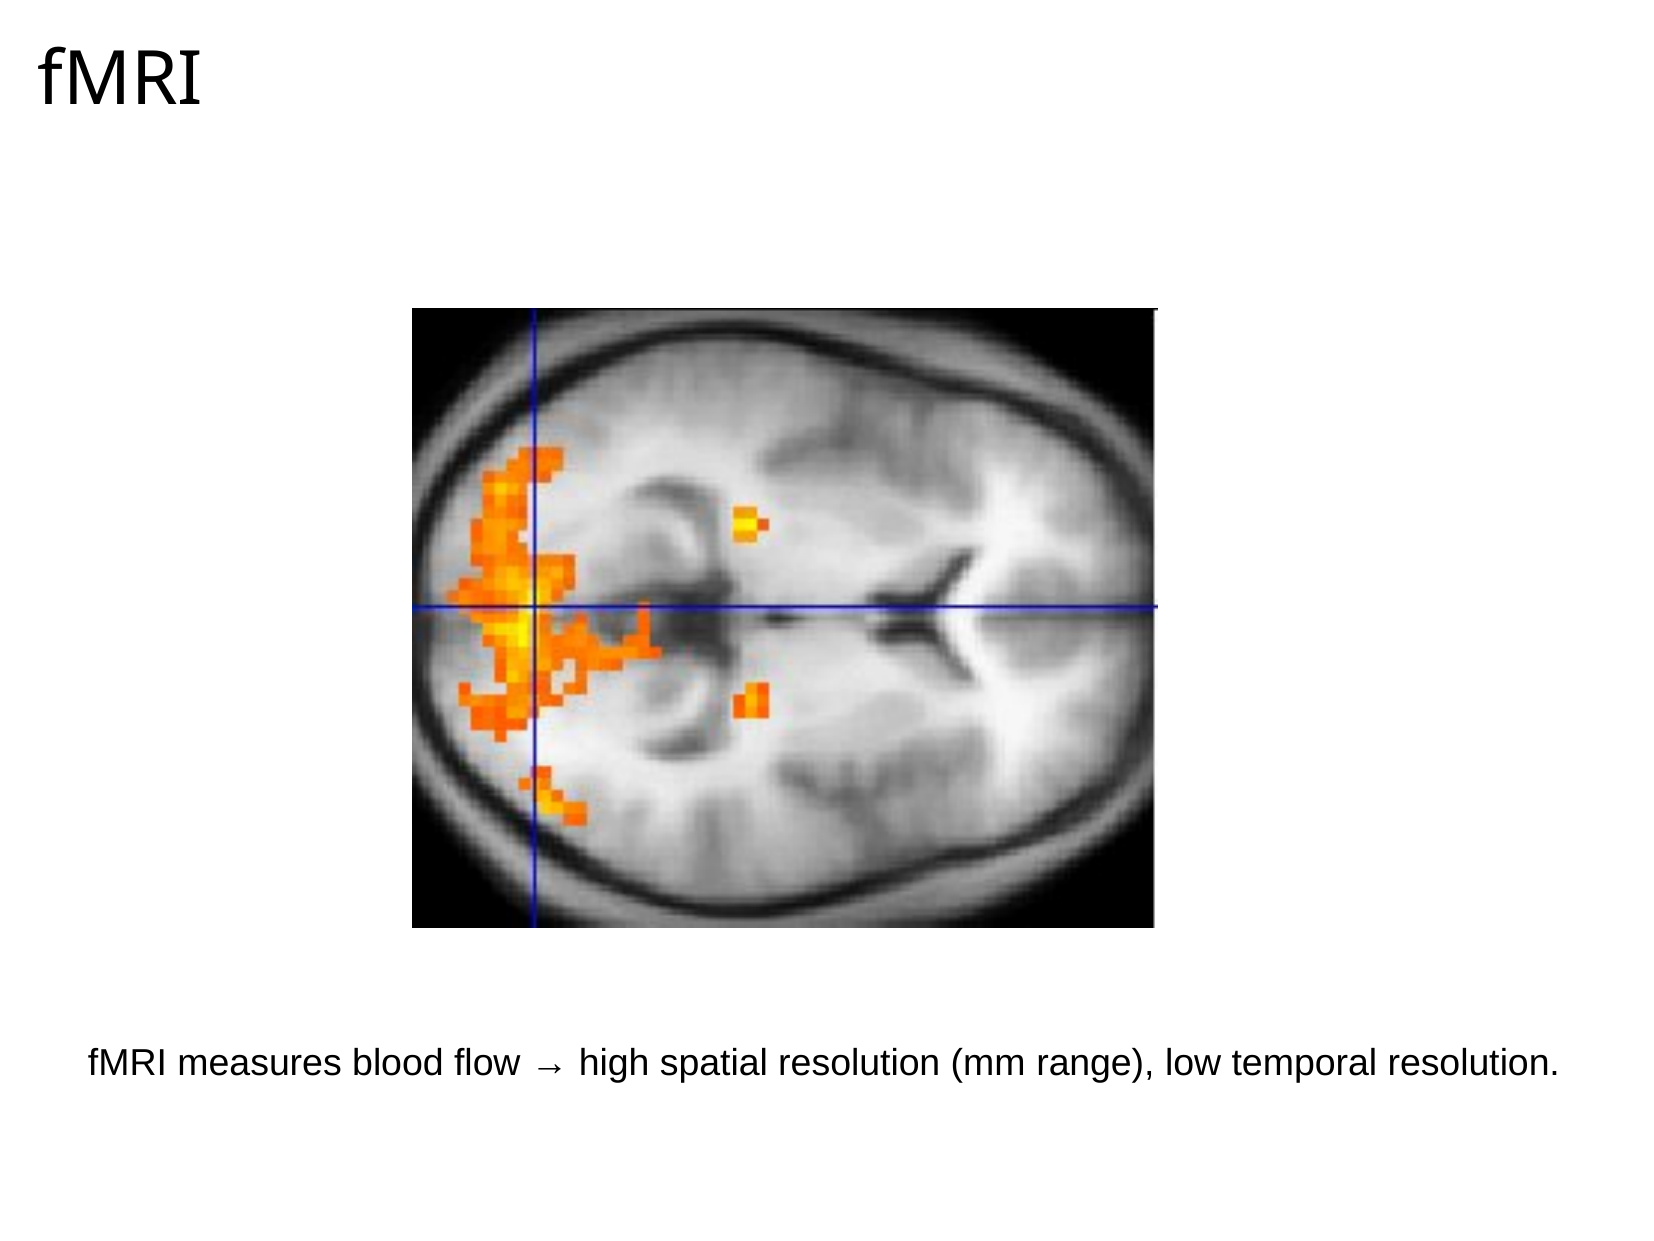

# fMRI
fMRI measures blood flow → high spatial resolution (mm range), low temporal resolution.